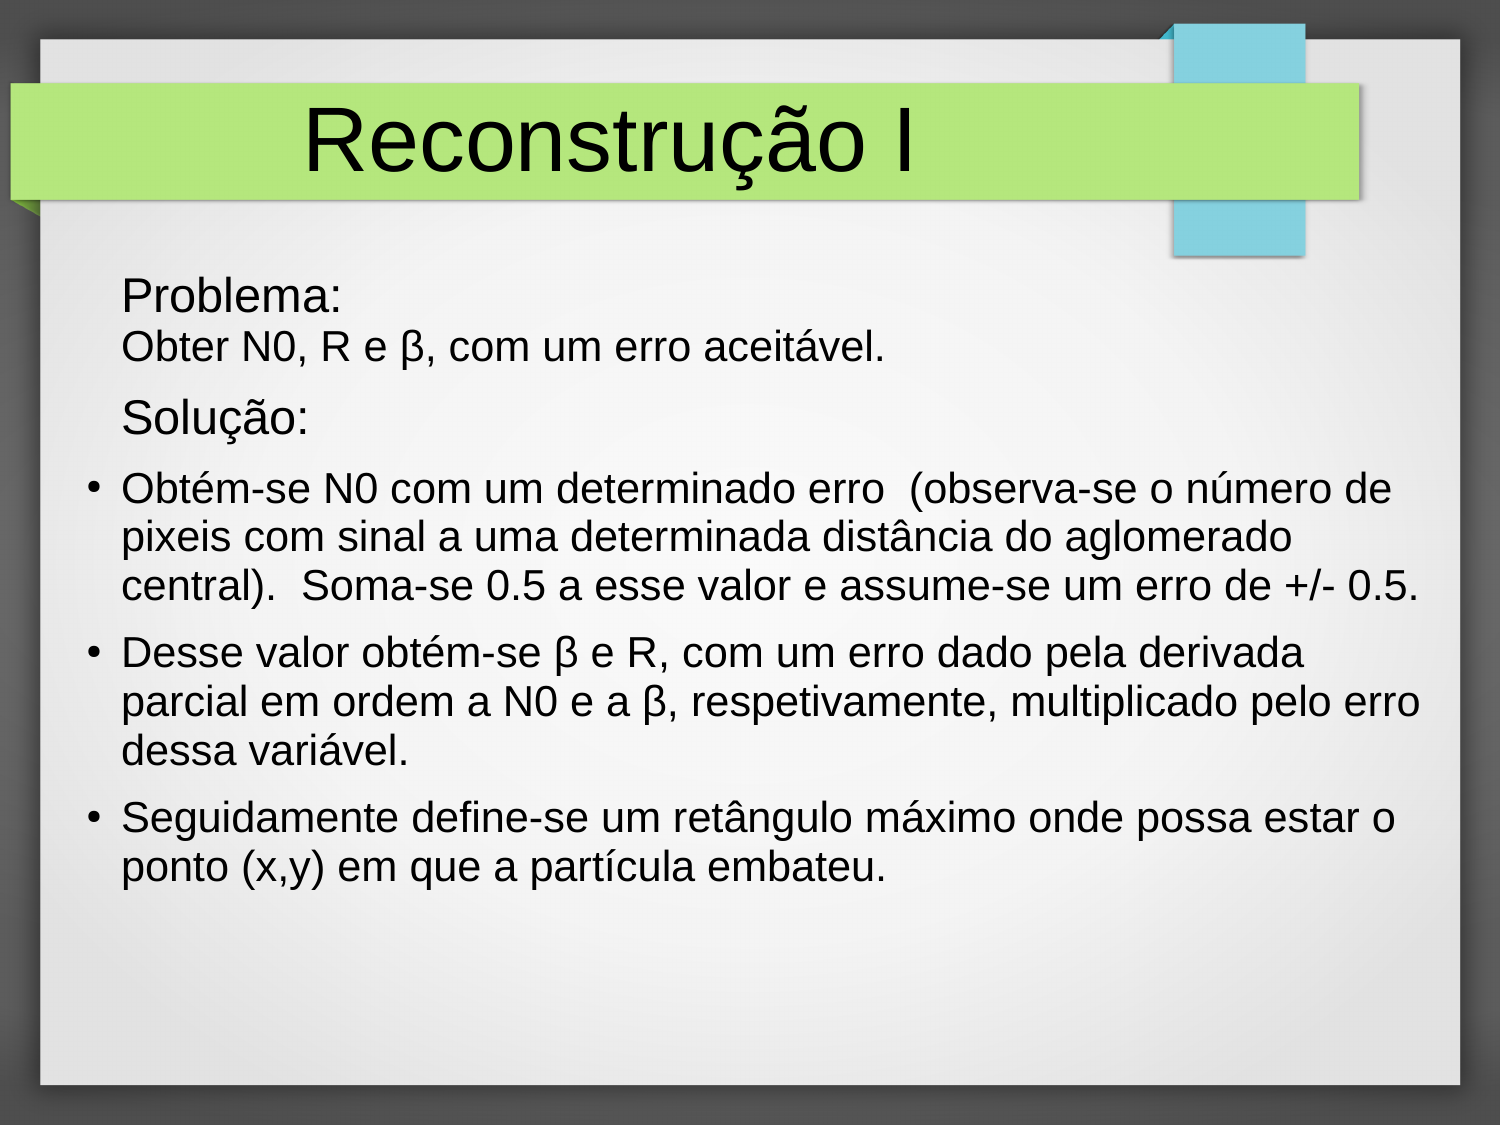

# Reconstrução I
Problema:
Obter N0, R e β, com um erro aceitável.
Solução:
Obtém-se N0 com um determinado erro (observa-se o número de pixeis com sinal a uma determinada distância do aglomerado central). Soma-se 0.5 a esse valor e assume-se um erro de +/- 0.5.
Desse valor obtém-se β e R, com um erro dado pela derivada parcial em ordem a N0 e a β, respetivamente, multiplicado pelo erro dessa variável.
Seguidamente define-se um retângulo máximo onde possa estar o ponto (x,y) em que a partícula embateu.